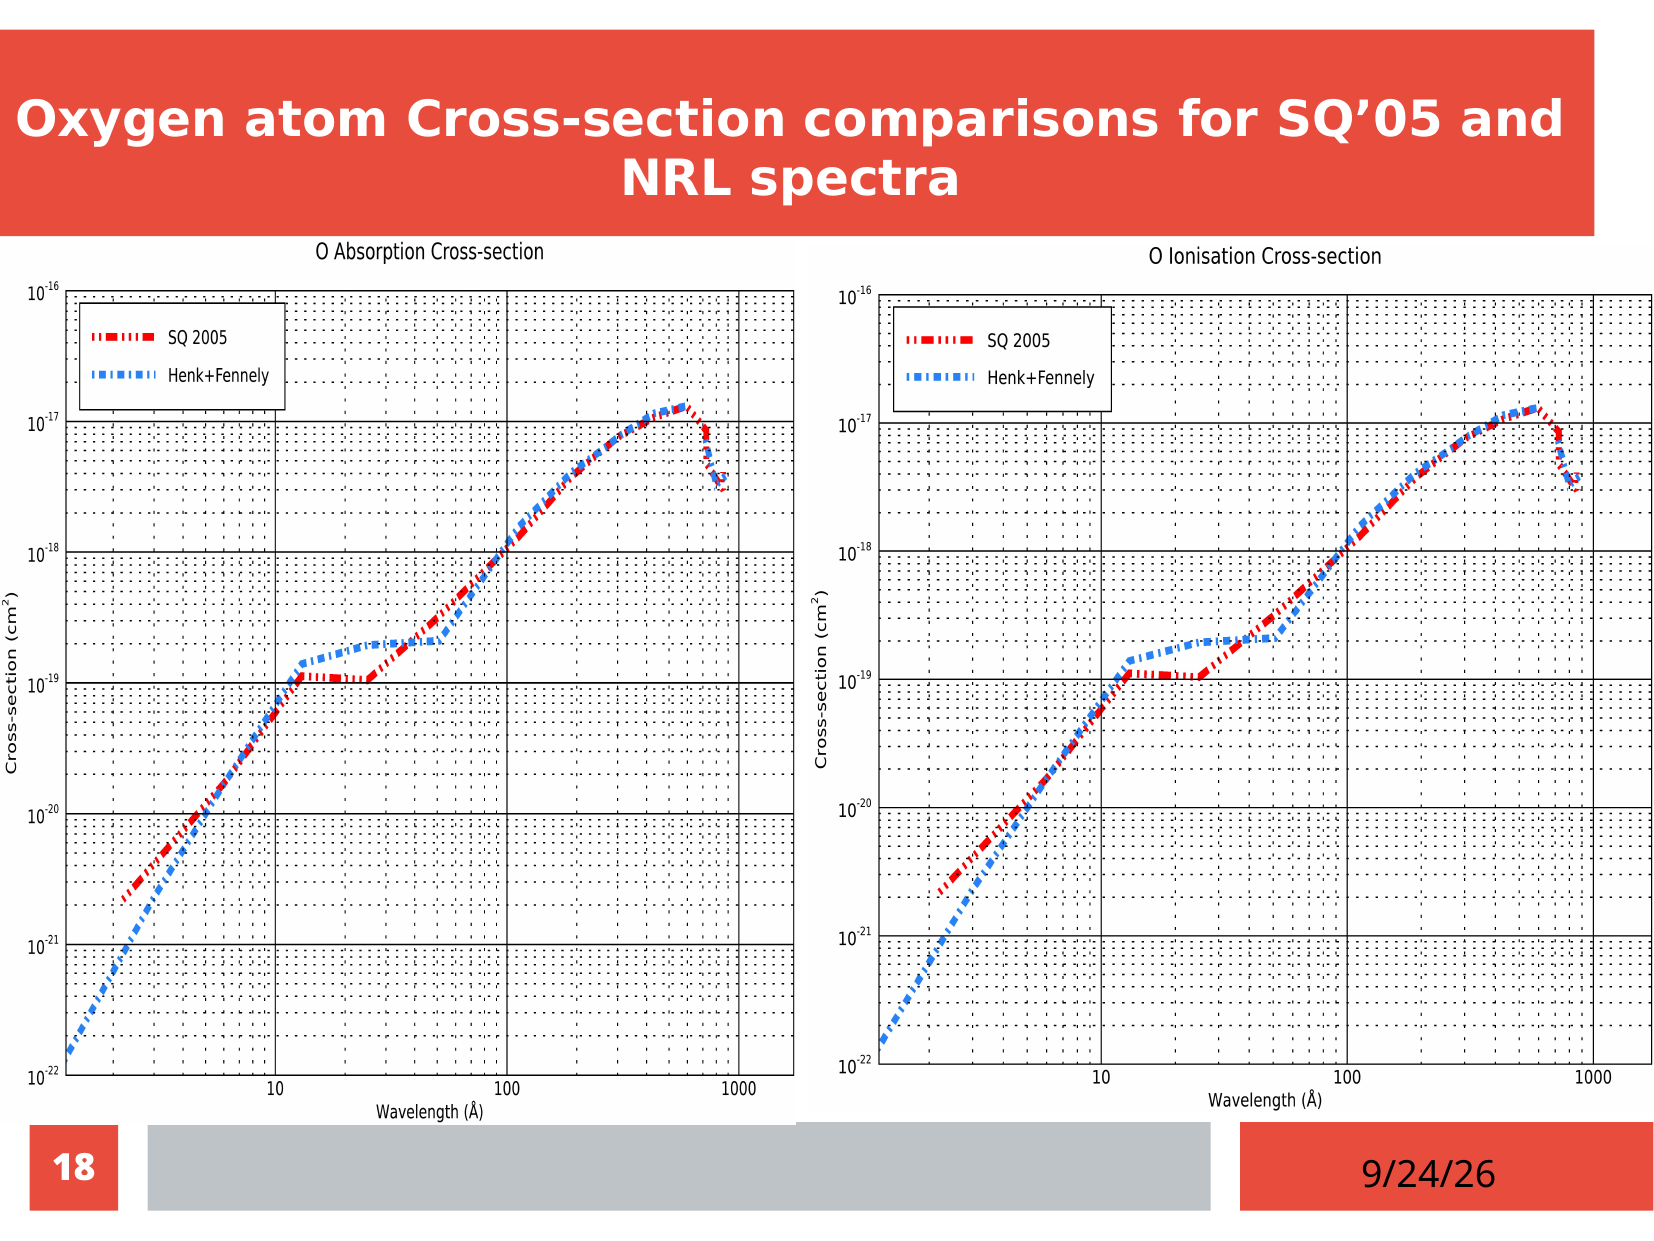

# Oxygen atom Cross-section comparisons for SQ’05 and NRL spectra
18